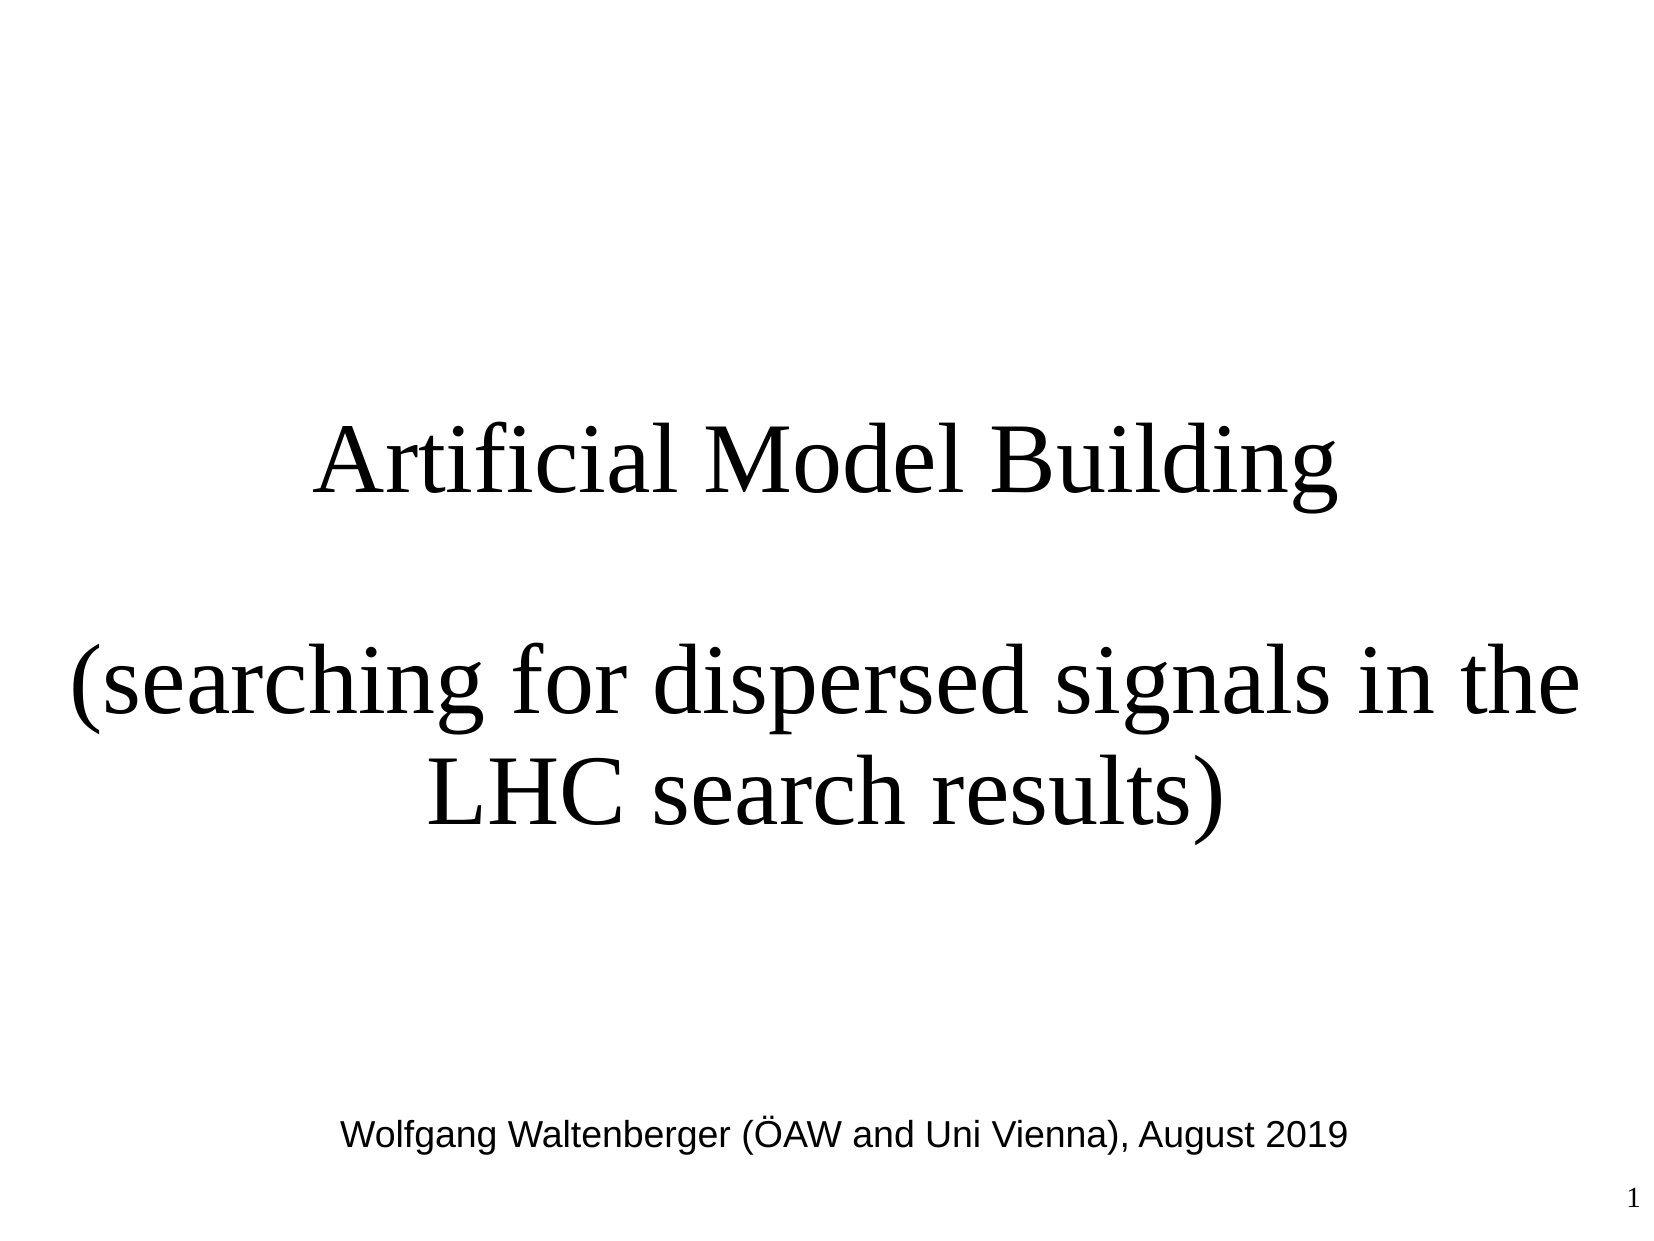

Artificial Model Building
(searching for dispersed signals in the LHC search results)
Wolfgang Waltenberger (ÖAW and Uni Vienna), August 2019